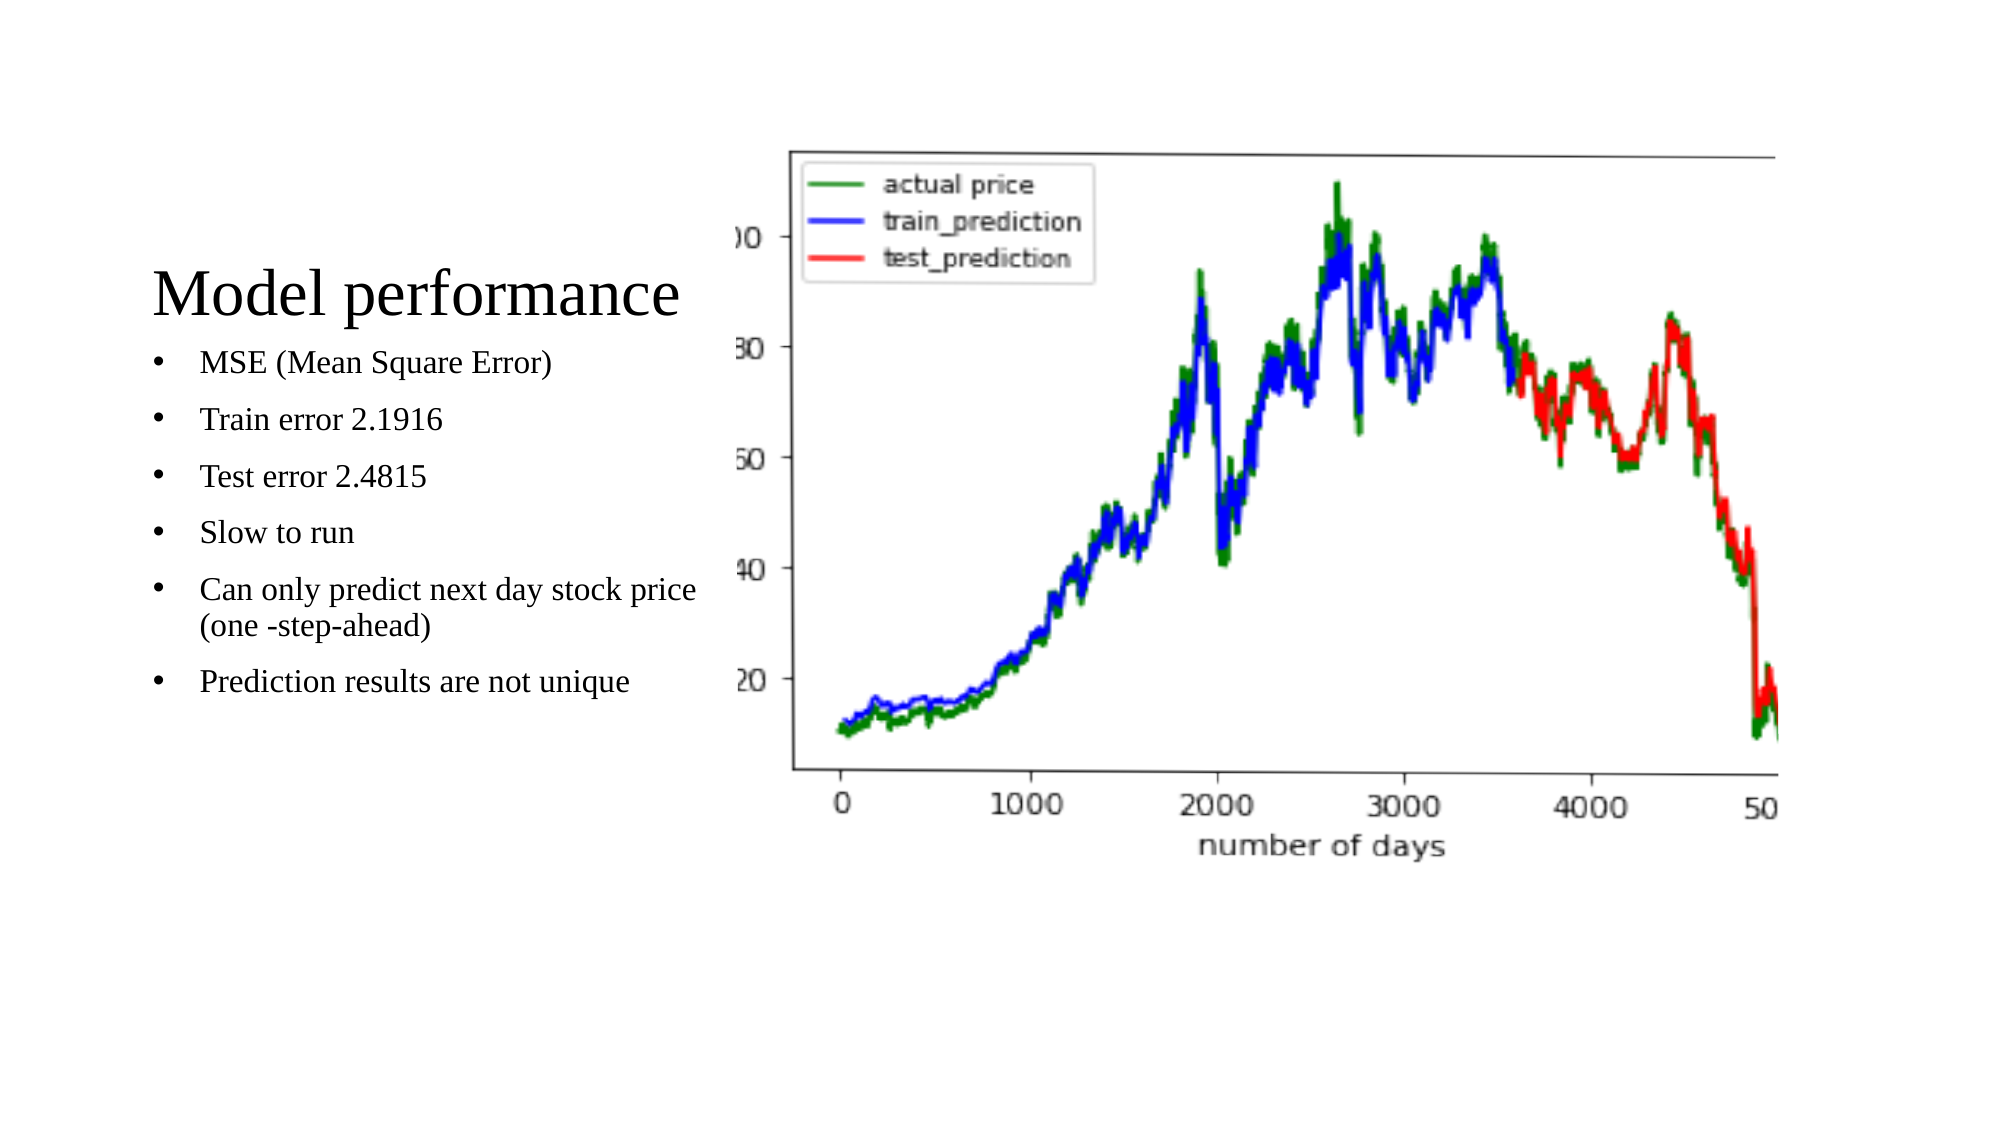

# Model performance
MSE (Mean Square Error)
Train error 2.1916
Test error 2.4815
Slow to run
Can only predict next day stock price (one -step-ahead)
Prediction results are not unique